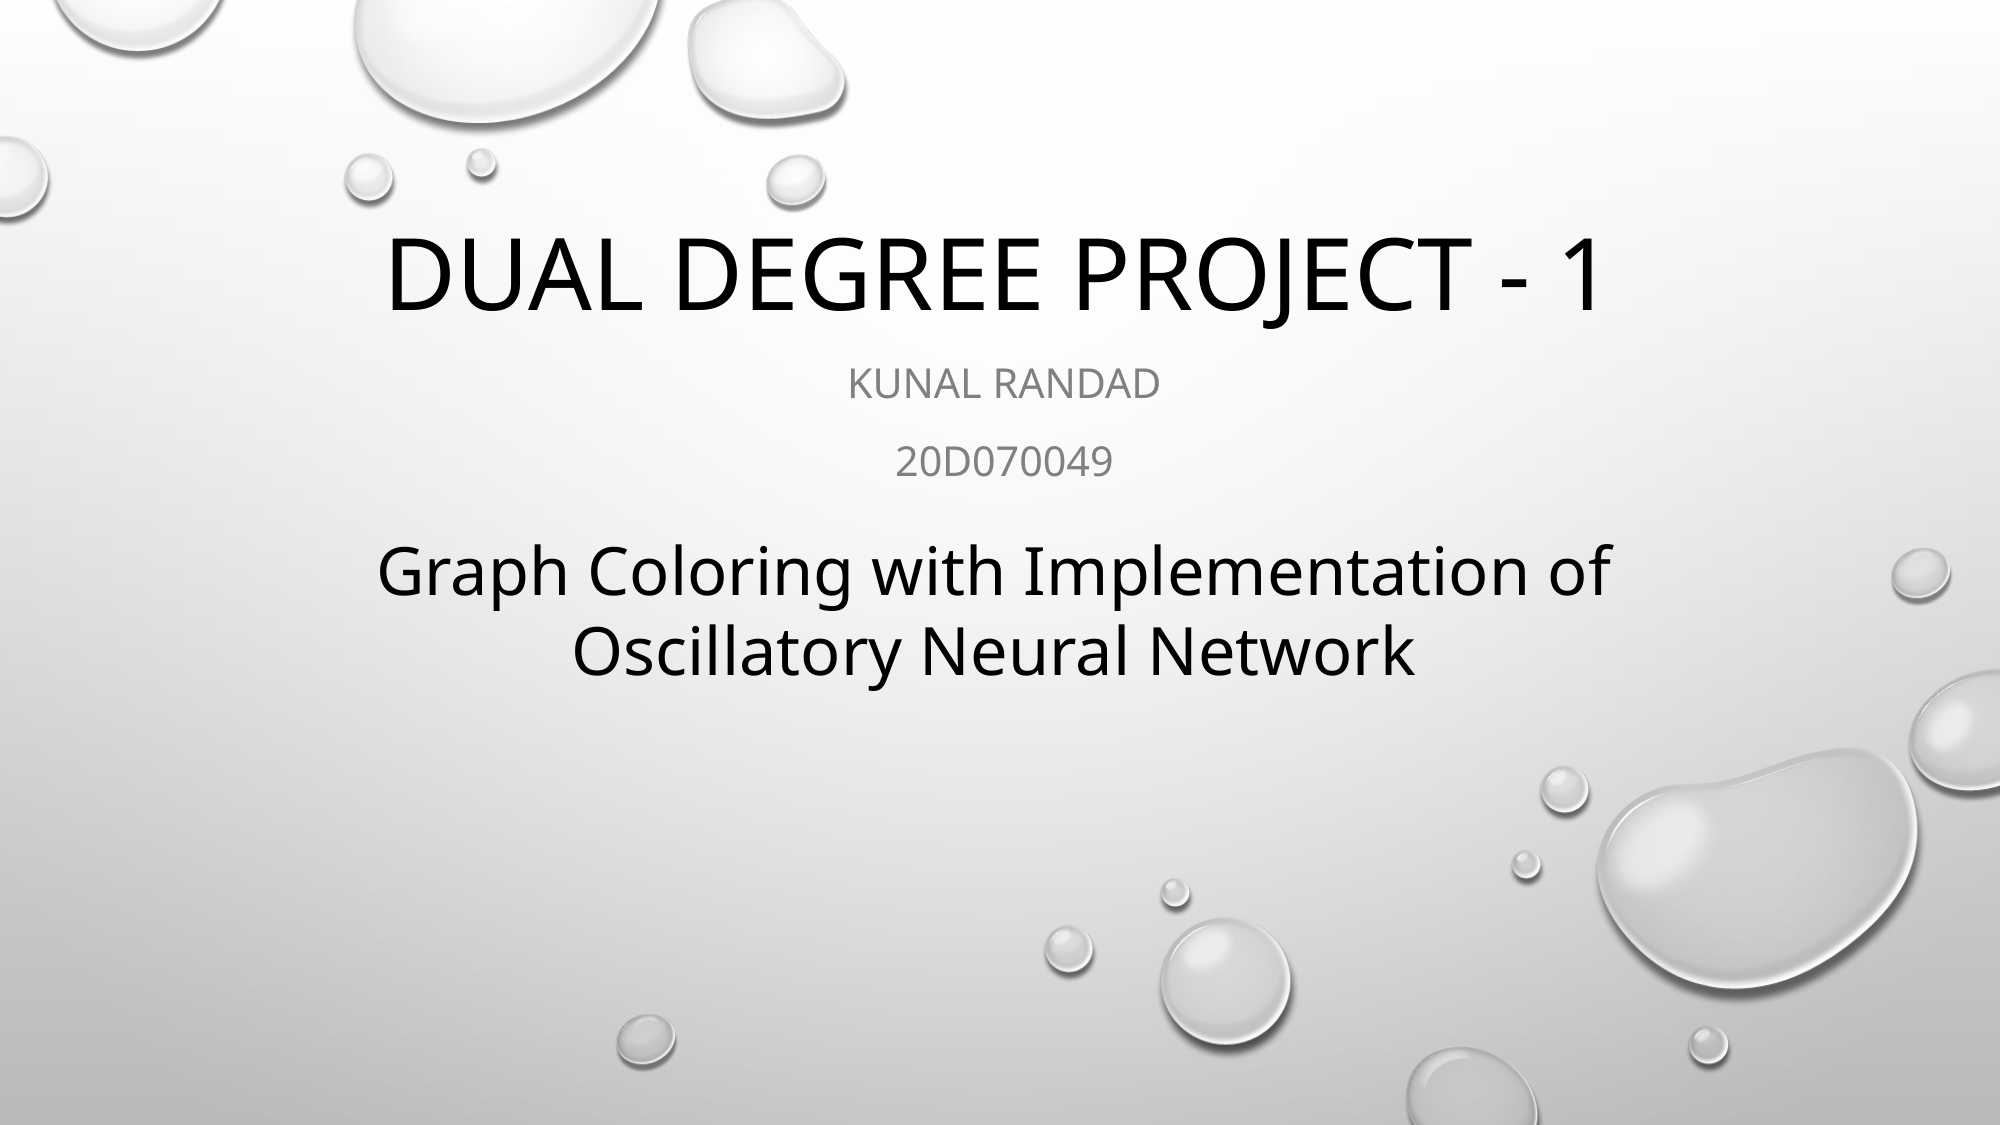

# DUAL DEGREE PROJECT - 1
KUNAL RANDAD
20D070049
Graph Coloring with Implementation of Oscillatory Neural Network